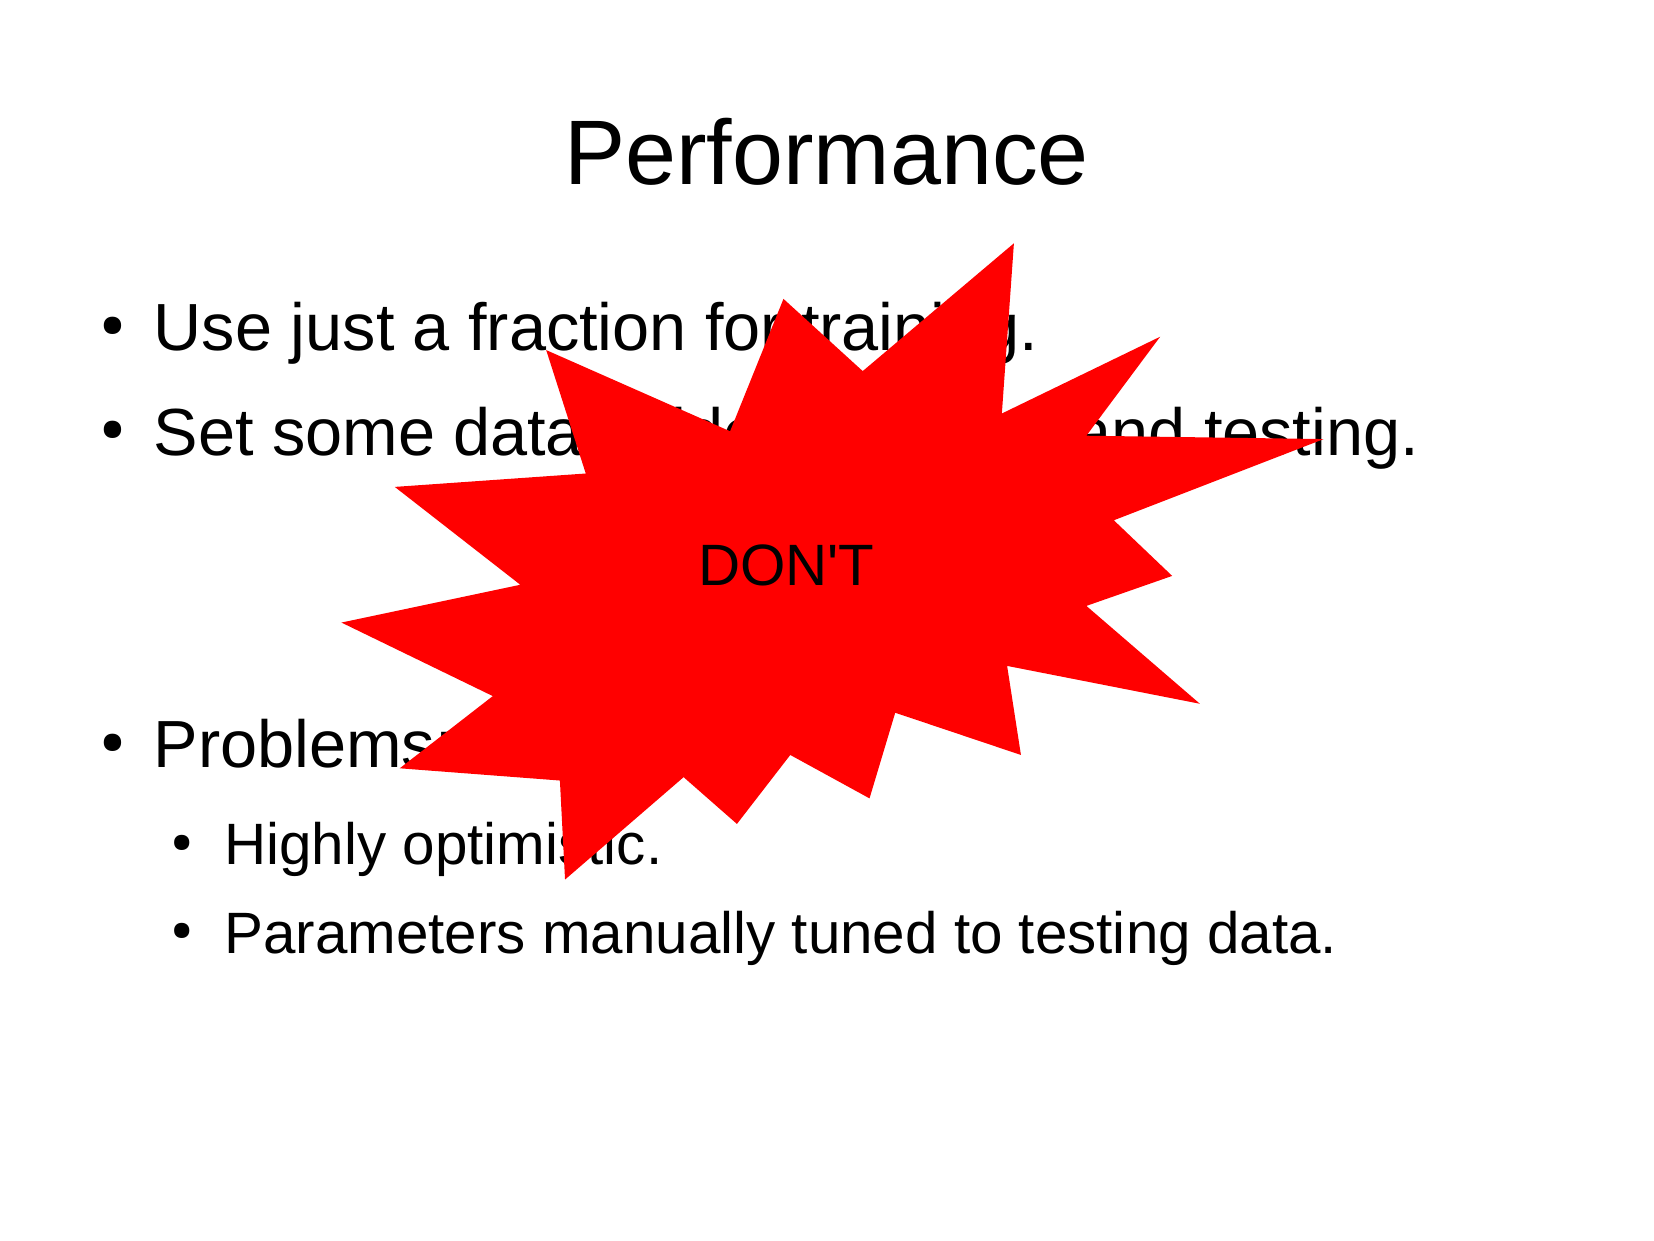

# Performance
DON'T
Use just a fraction for training.
Set some data aside for tuning and testing.
Problems:
Highly optimistic.
Parameters manually tuned to testing data.